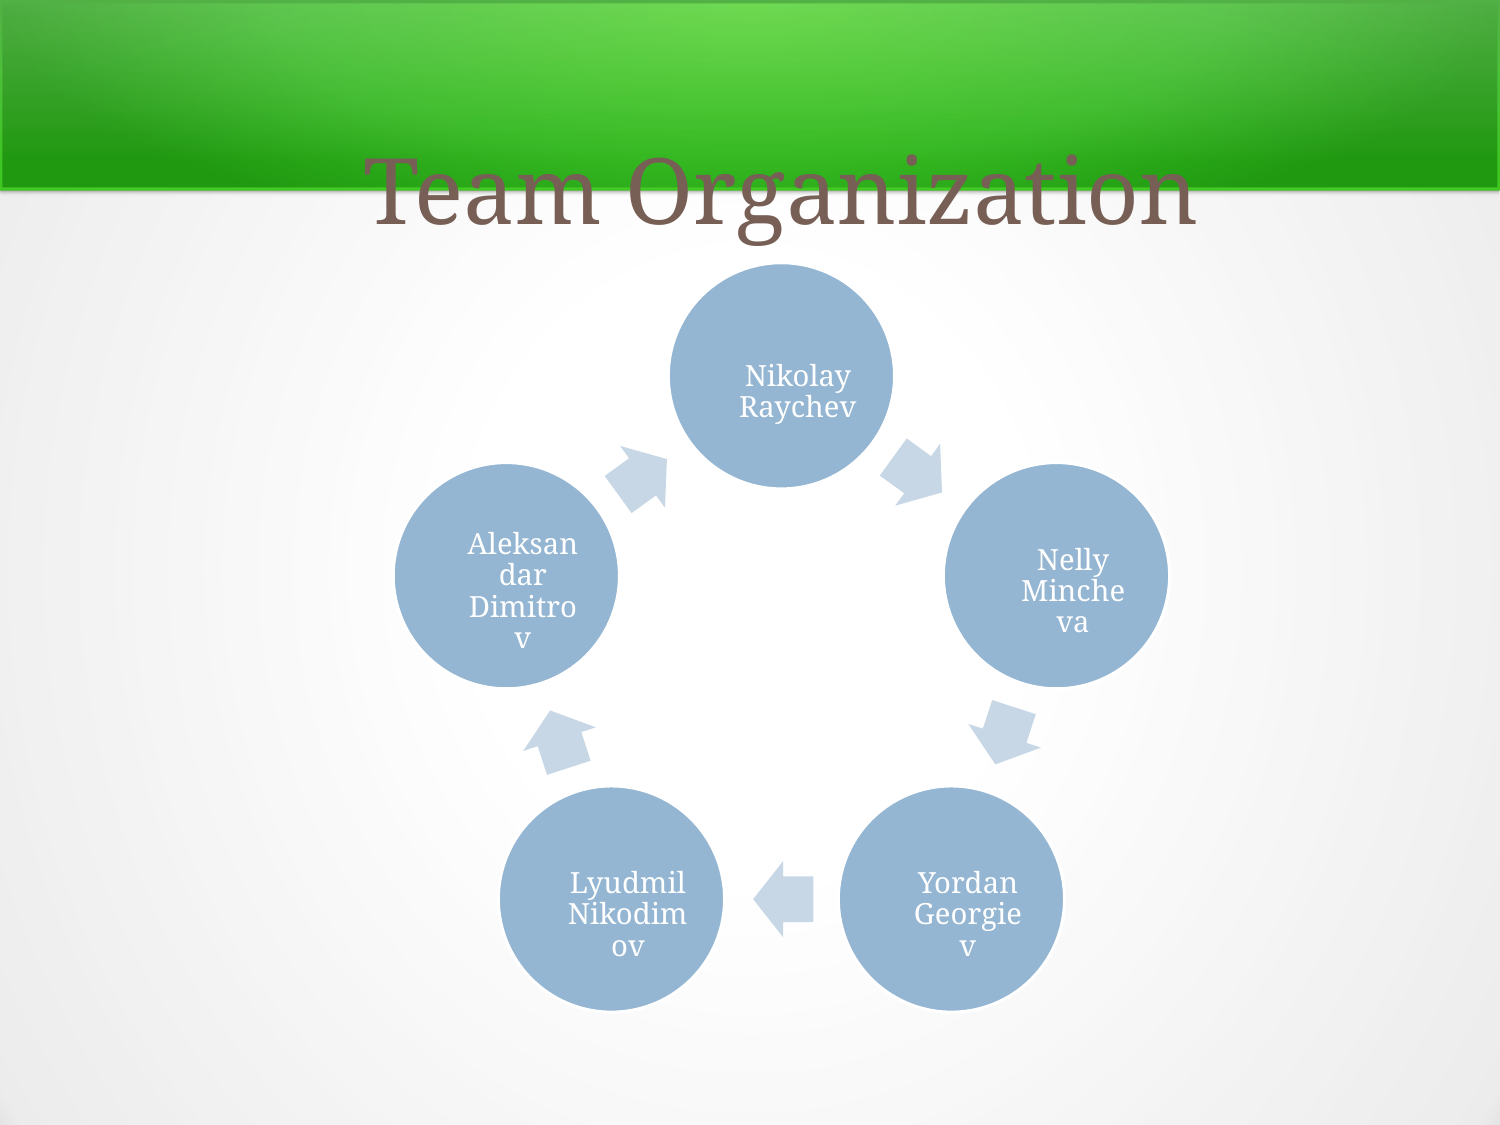

# Team Organization
Nikolay Raychev
Aleksandar Dimitrov
Nelly Mincheva
Lyudmil Nikodimov
Yordan Georgiev